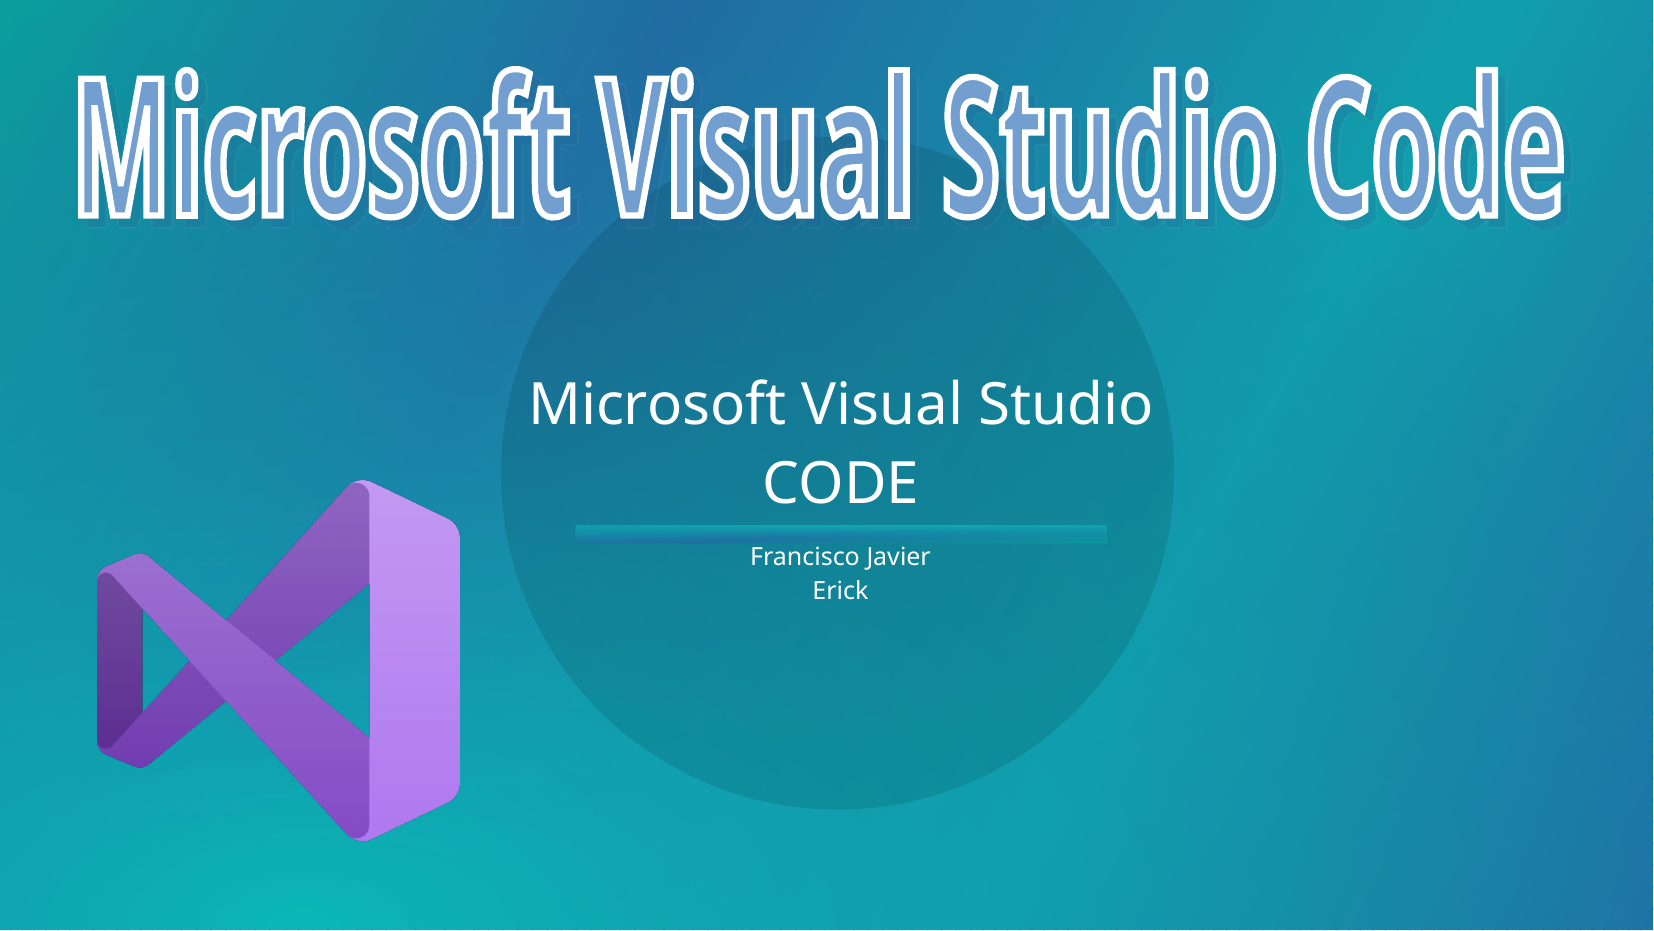

Microsoft Visual Studio Code
# Microsoft Visual Studio CODE
Francisco Javier
Erick